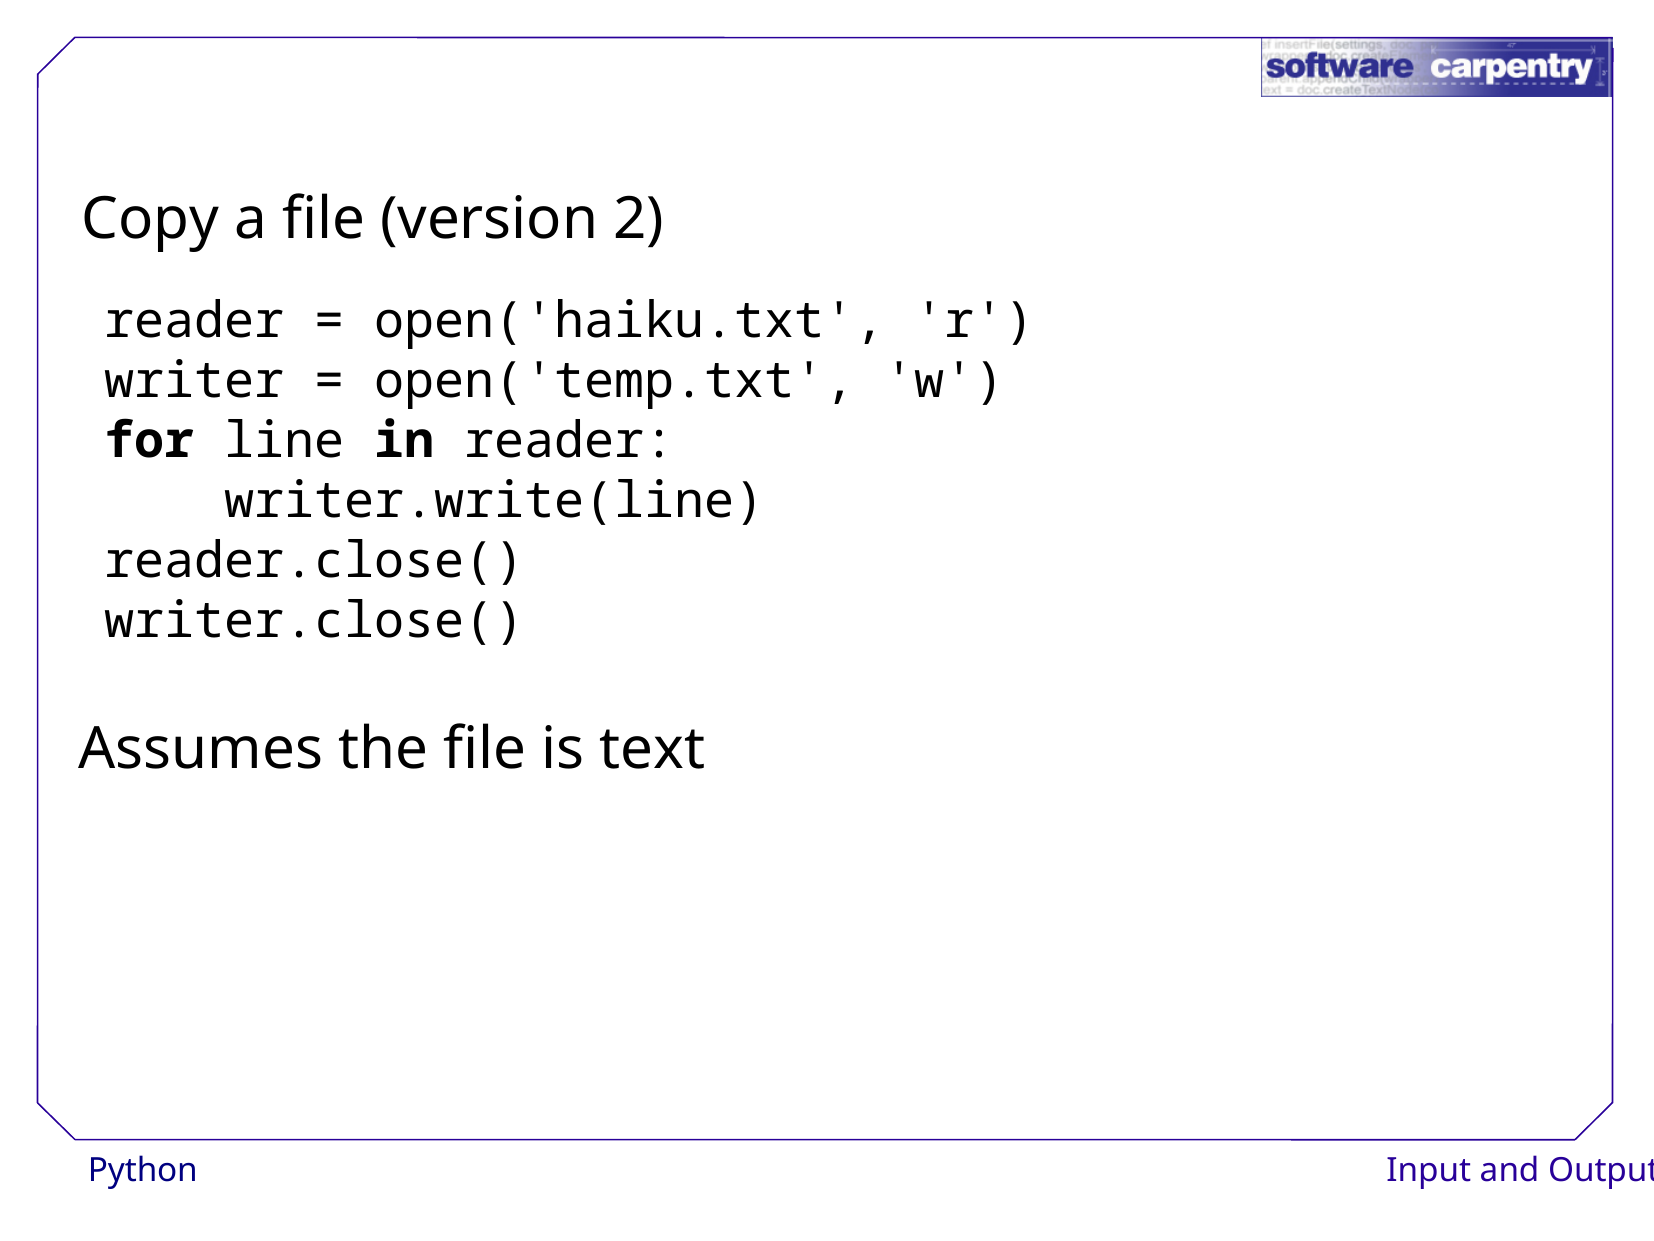

Copy a file (version 2)
reader = open('haiku.txt', 'r')
writer = open('temp.txt', 'w')
for line in reader:
 writer.write(line)
reader.close()
writer.close()
Assumes the file is text